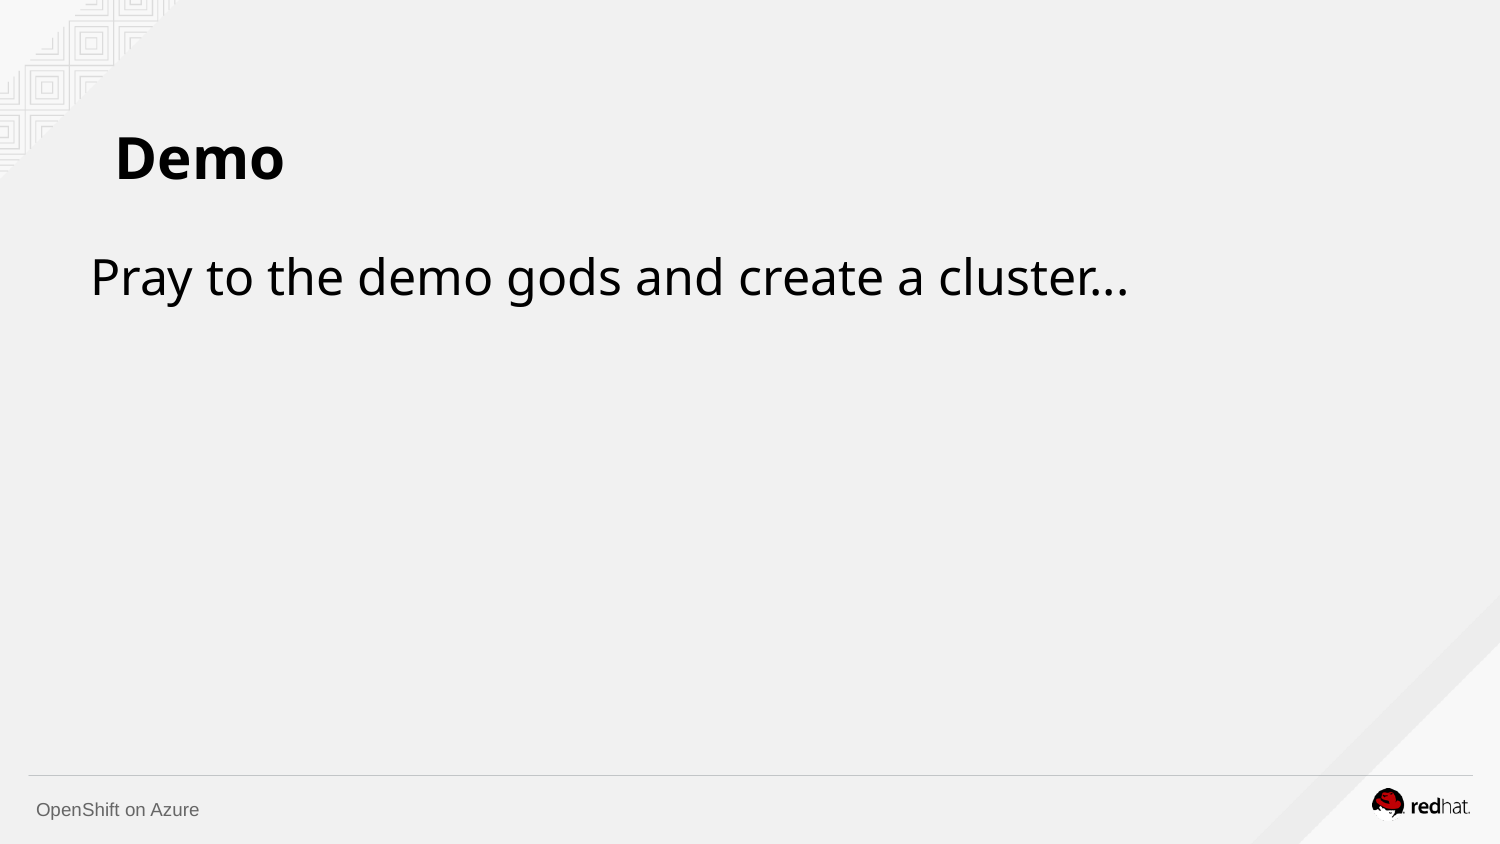

Demo
Pray to the demo gods and create a cluster...